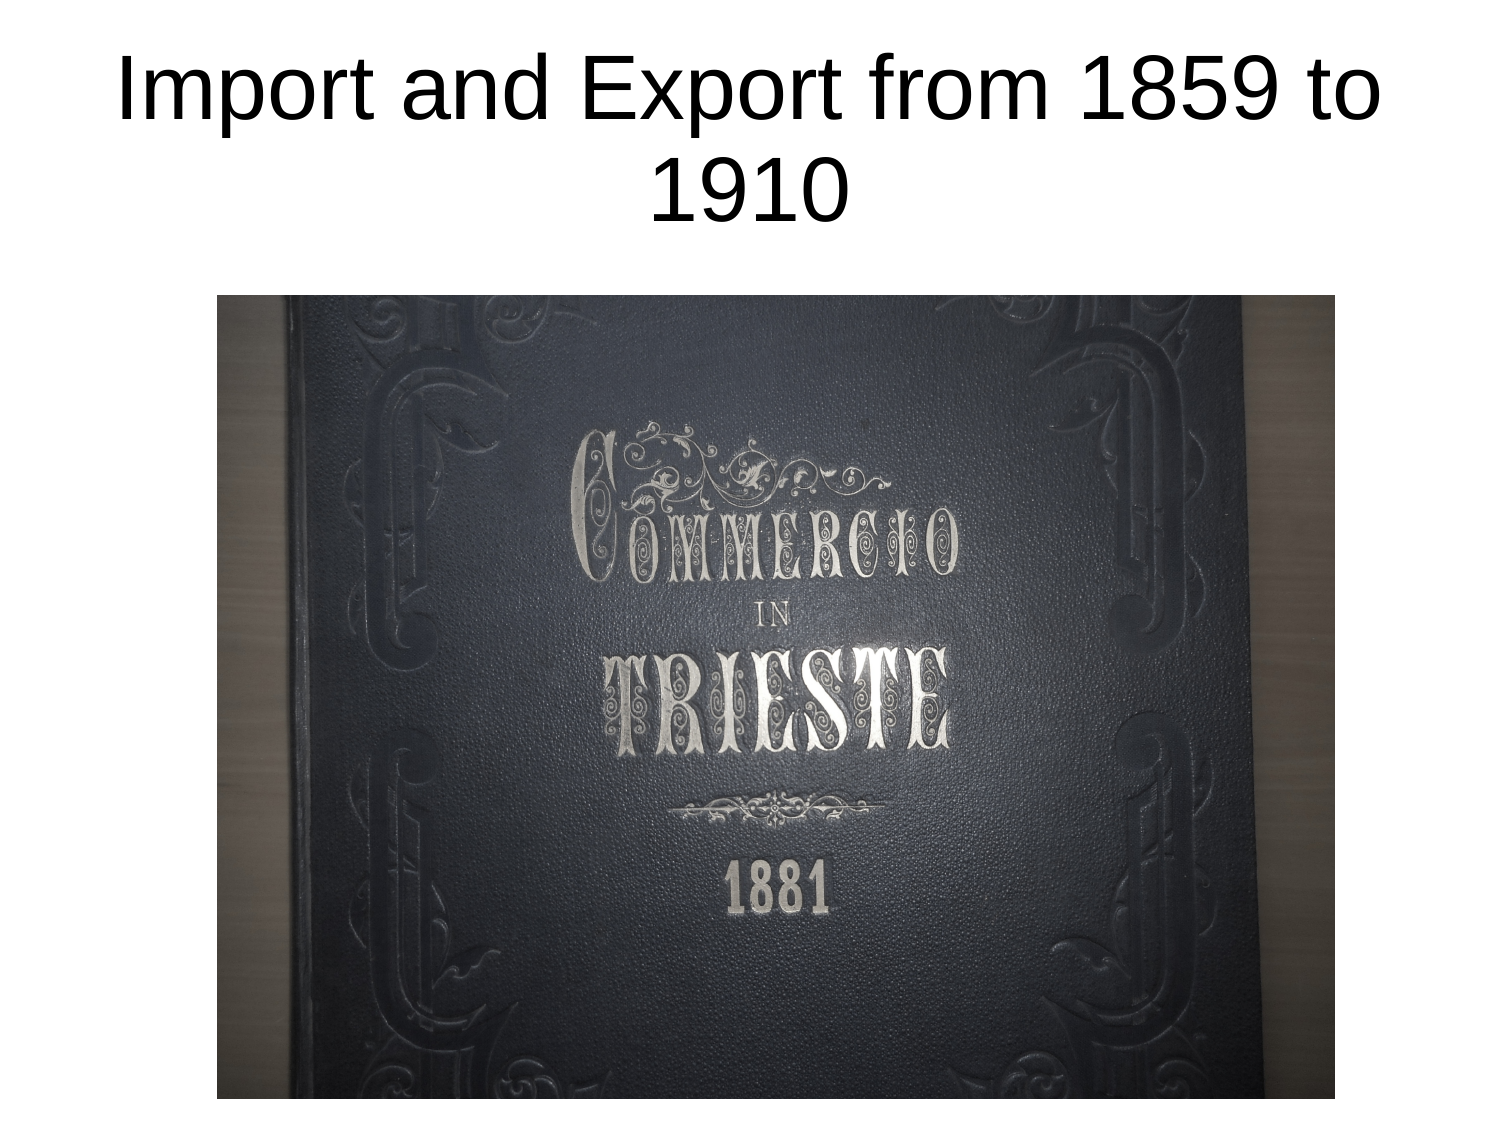

# Import and Export from 1859 to 1910